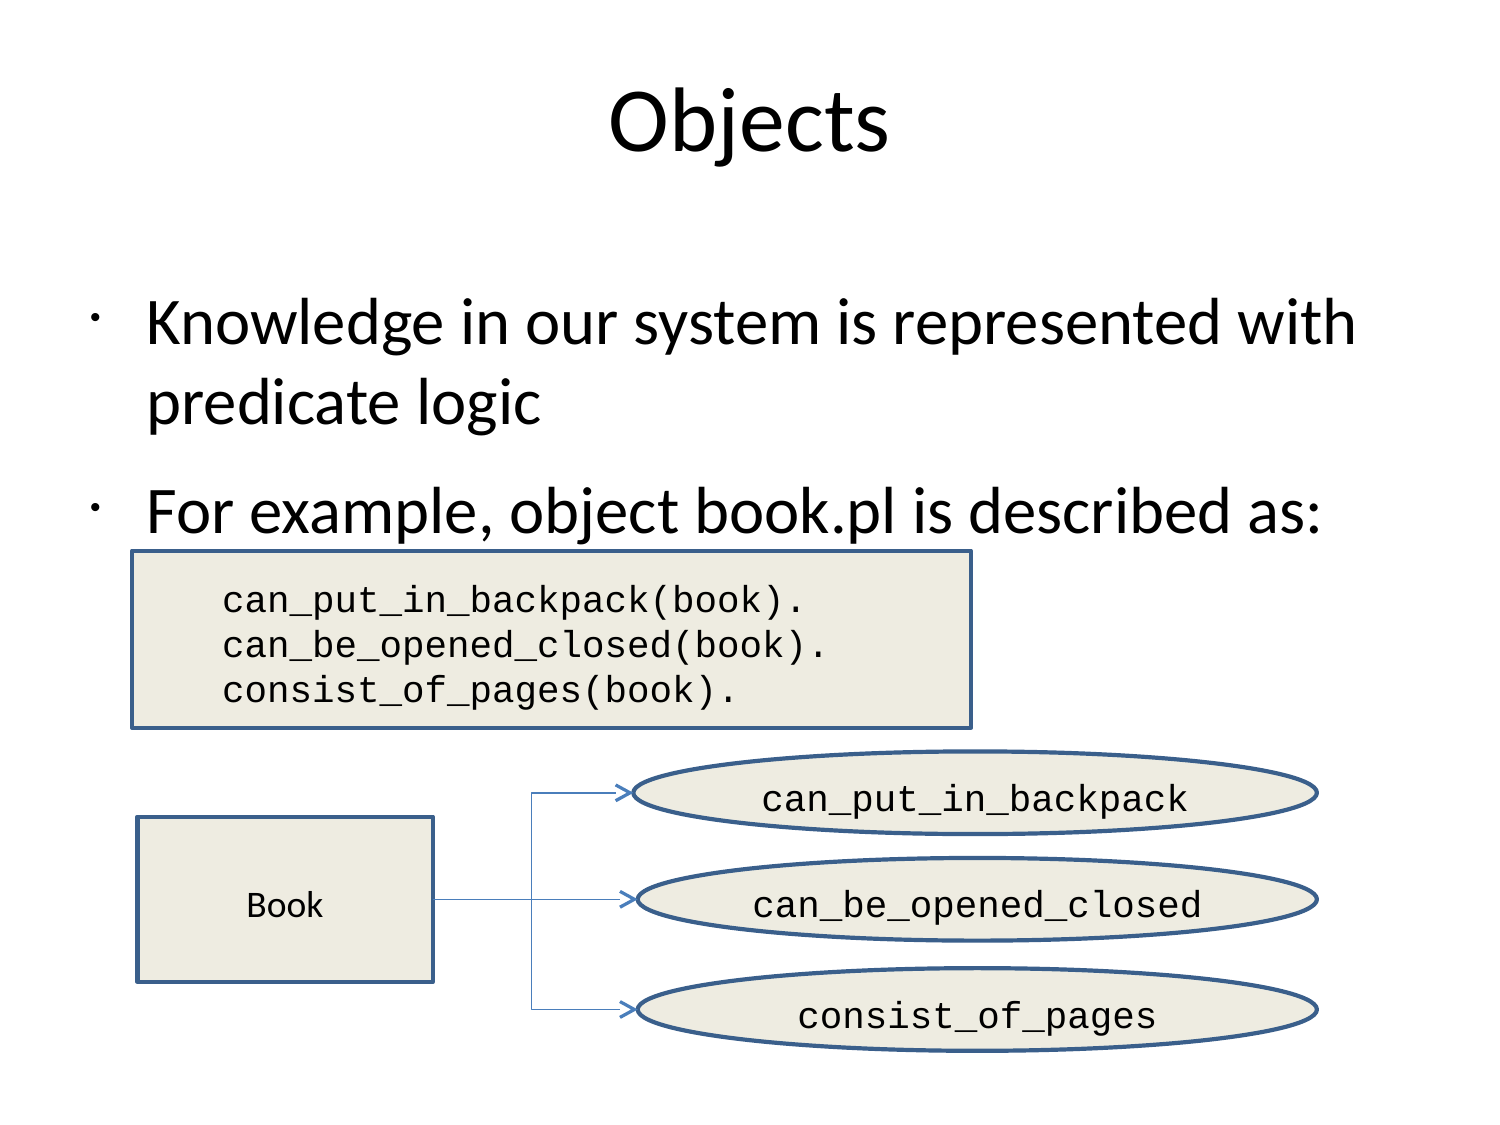

# Objects
Knowledge in our system is represented with predicate logic
For example, object book.pl is described as:
can_put_in_backpack(book).
can_be_opened_closed(book).
consist_of_pages(book).
can_put_in_backpack
Book
can_be_opened_closed
consist_of_pages